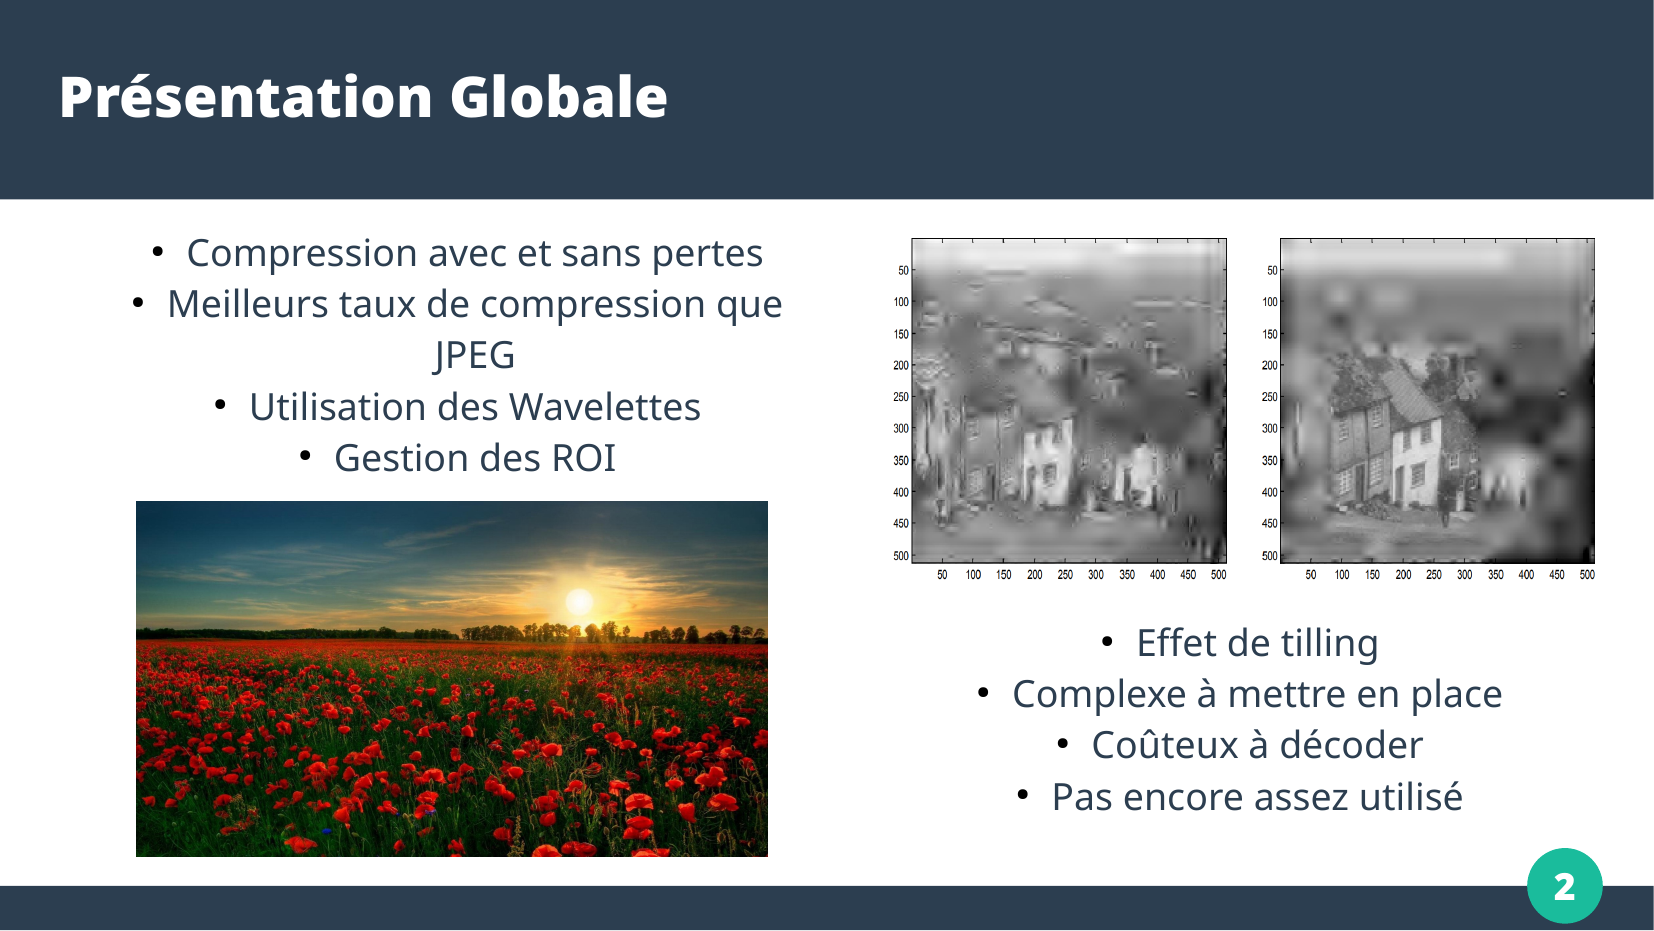

# Présentation Globale
Compression avec et sans pertes
Meilleurs taux de compression que JPEG
Utilisation des Wavelettes
Gestion des ROI
Effet de tilling
Complexe à mettre en place
Coûteux à décoder
Pas encore assez utilisé